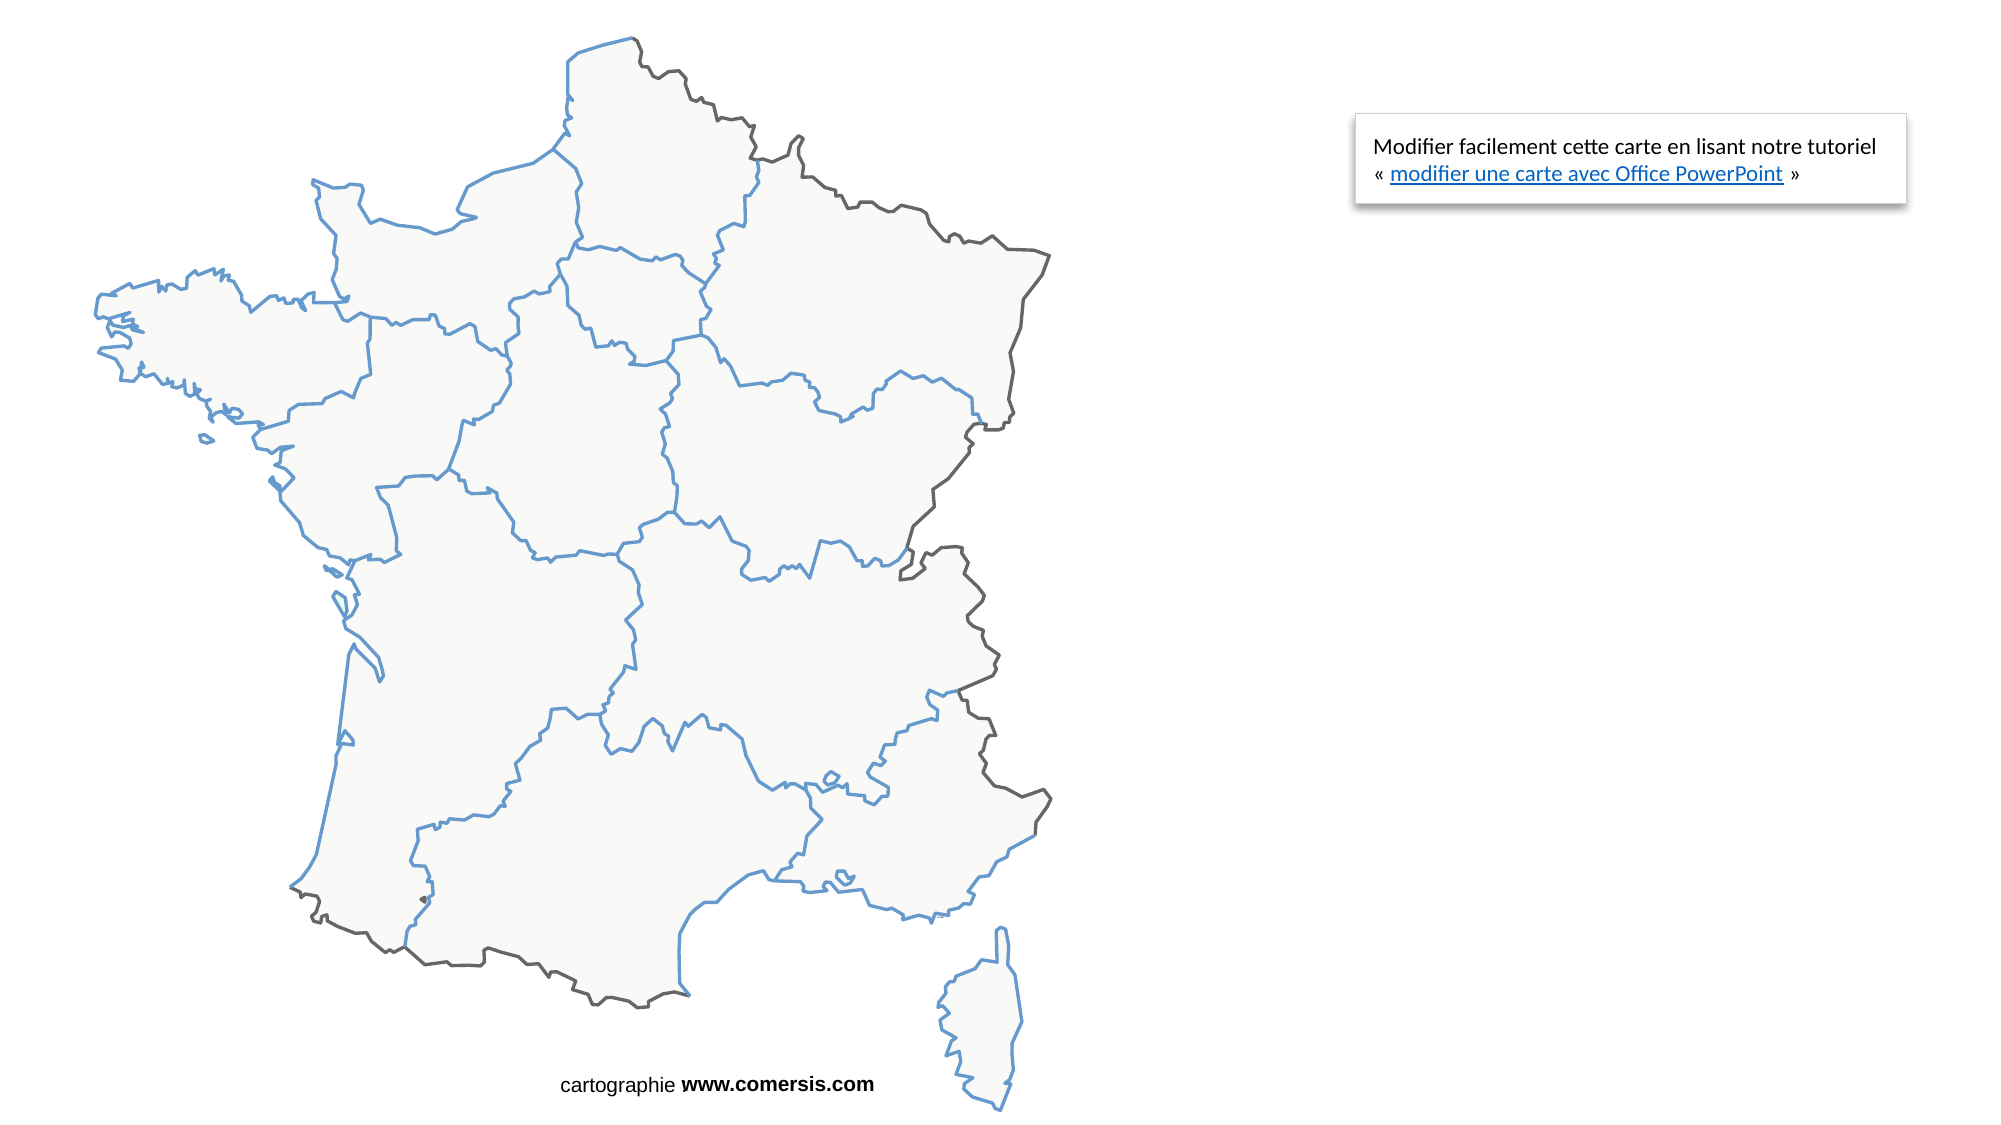

www.comersis.com
cartographie :
Modifier facilement cette carte en lisant notre tutoriel
« modifier une carte avec Office PowerPoint »